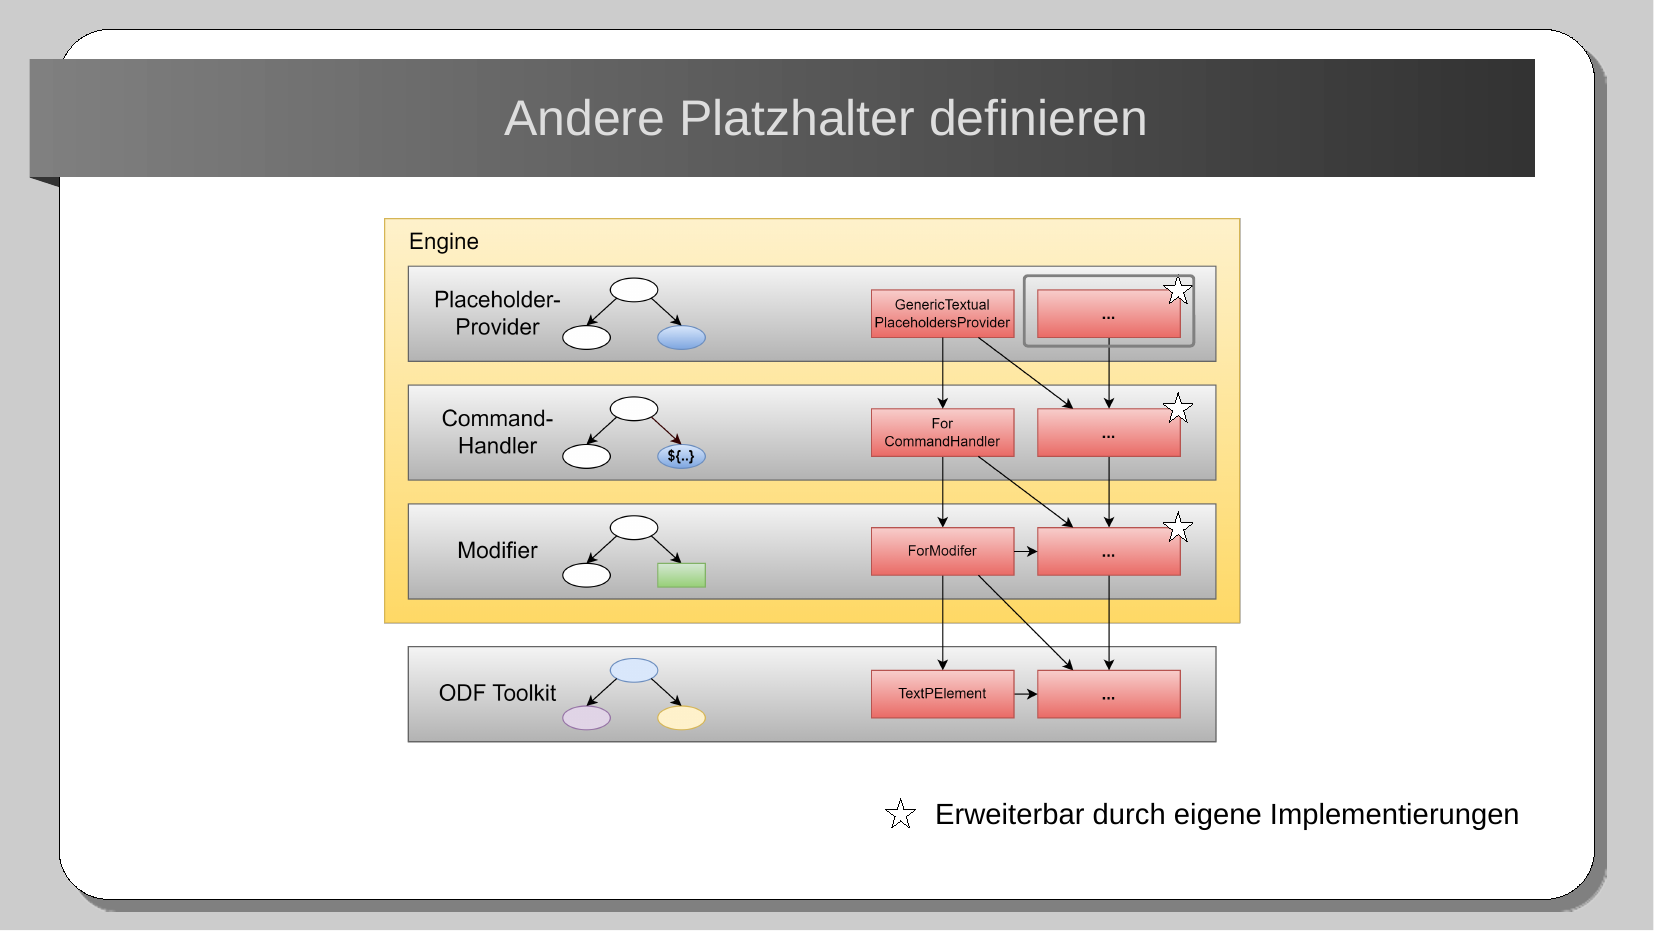

# Andere Platzhalter definieren
Erweiterbar durch eigene Implementierungen